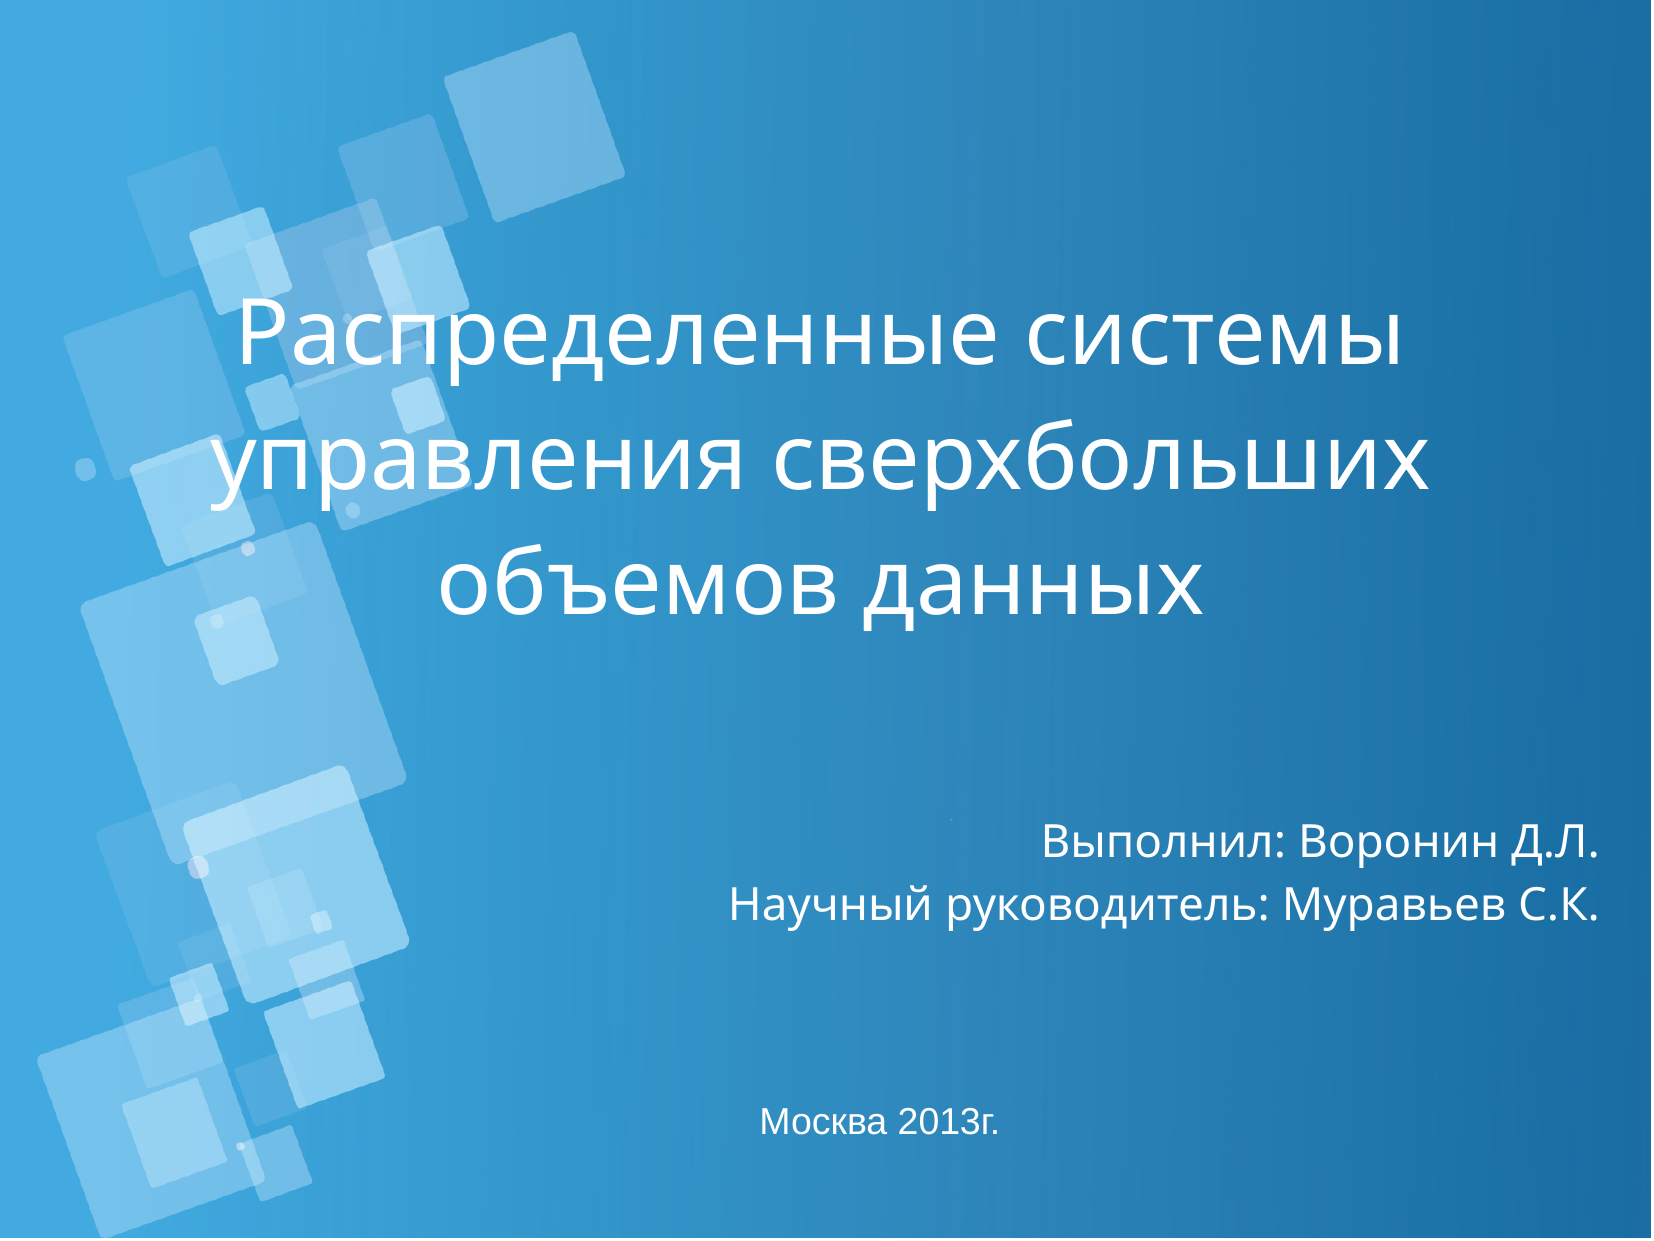

# Распределенные системы управления сверхбольших объемов данных
Выполнил: Воронин Д.Л.
Научный руководитель: Муравьев С.К.
Москва 2013г.